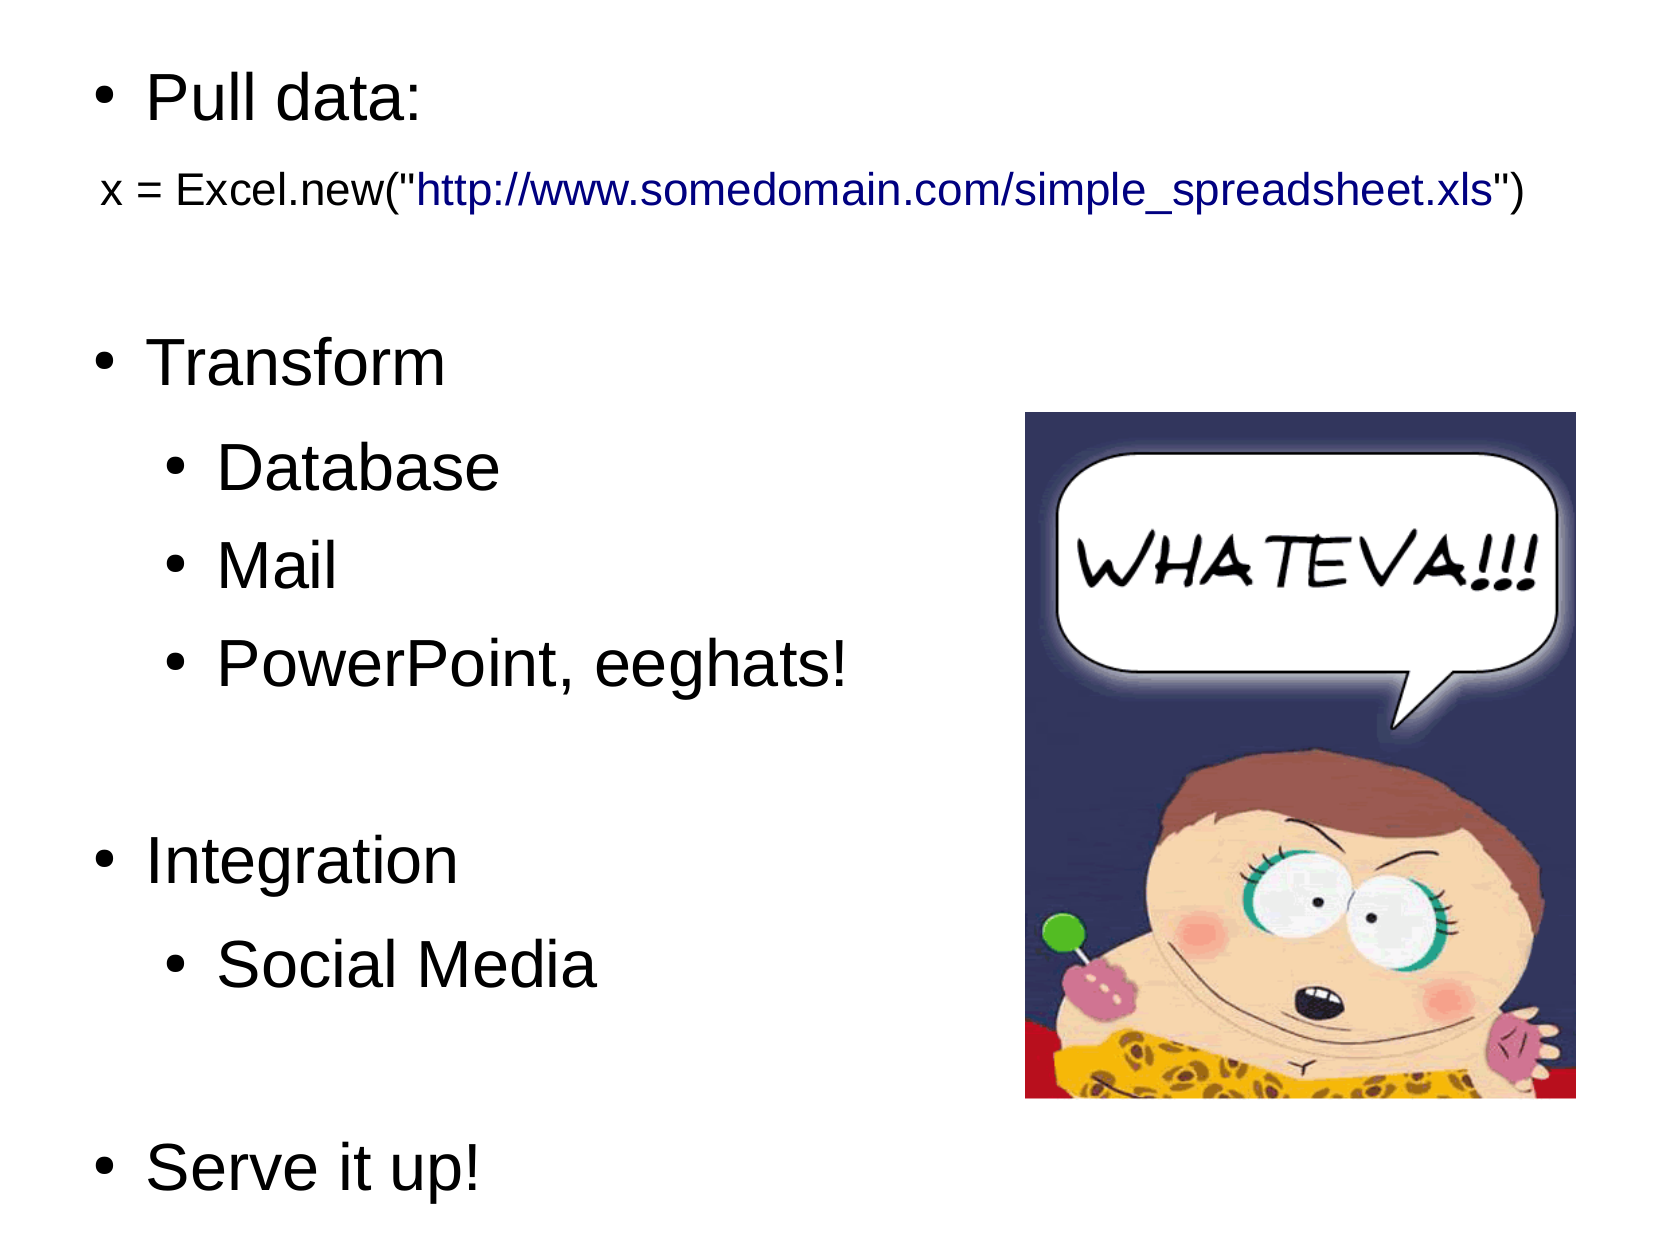

# Pull data:
 x = Excel.new("http://www.somedomain.com/simple_spreadsheet.xls")
Transform
Database
Mail
PowerPoint, eeghats!
Integration
Social Media
Serve it up!